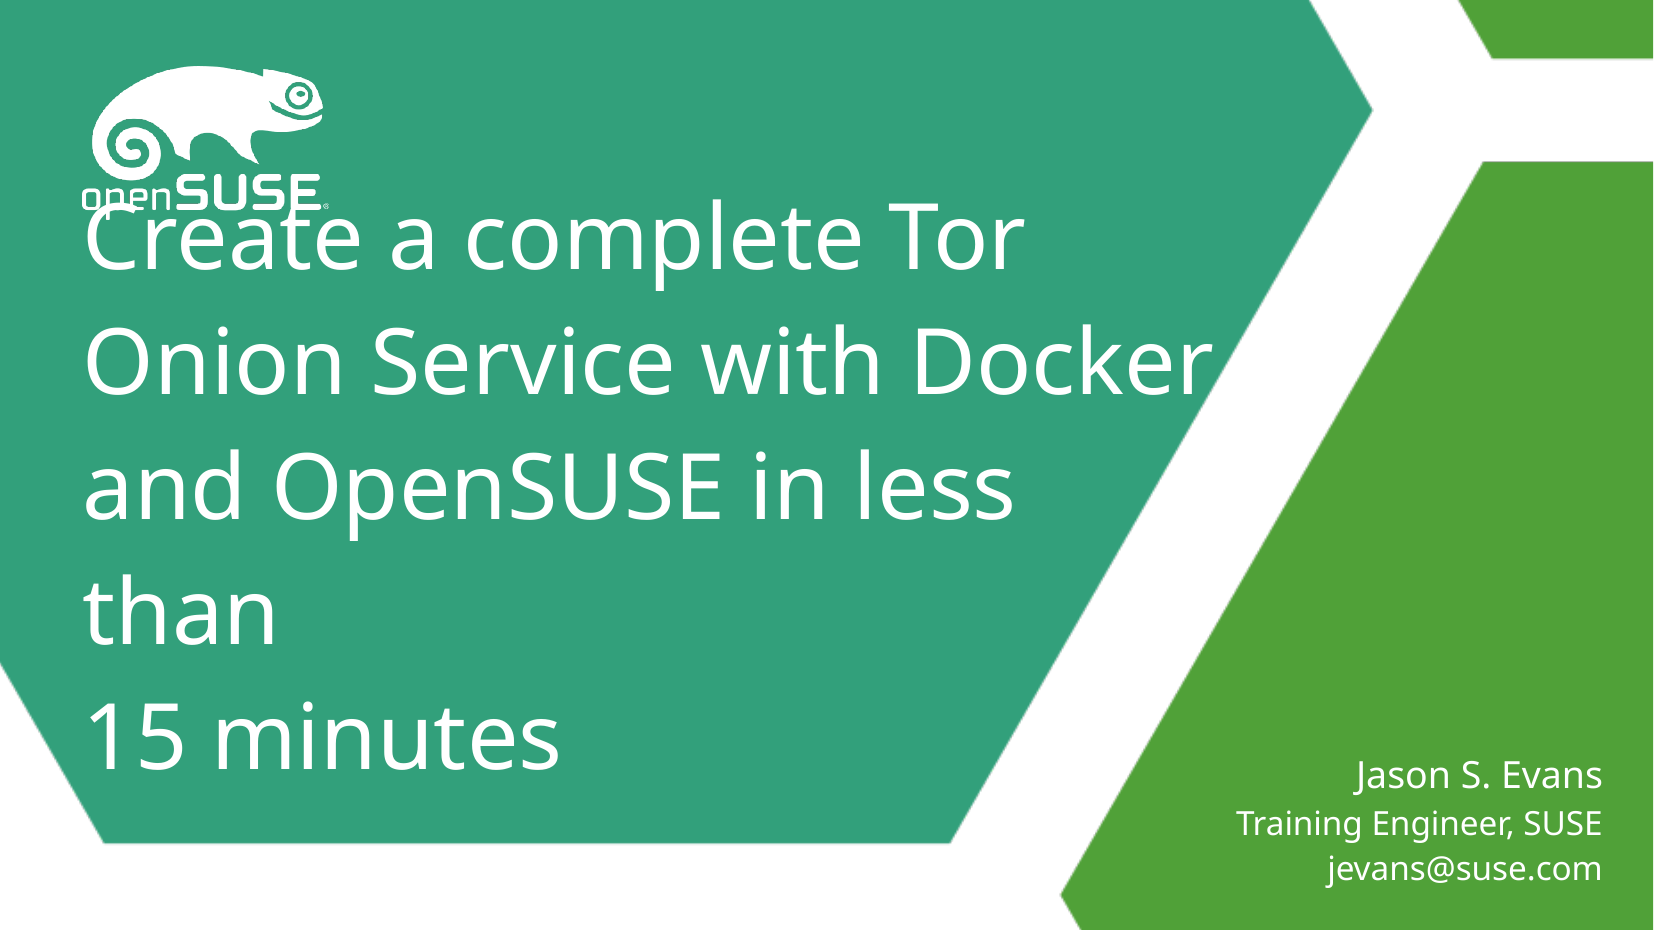

Create a complete Tor Onion Service with Docker and OpenSUSE in less than
15 minutes
# Jason S. Evans
Training Engineer, SUSE
jevans@suse.com